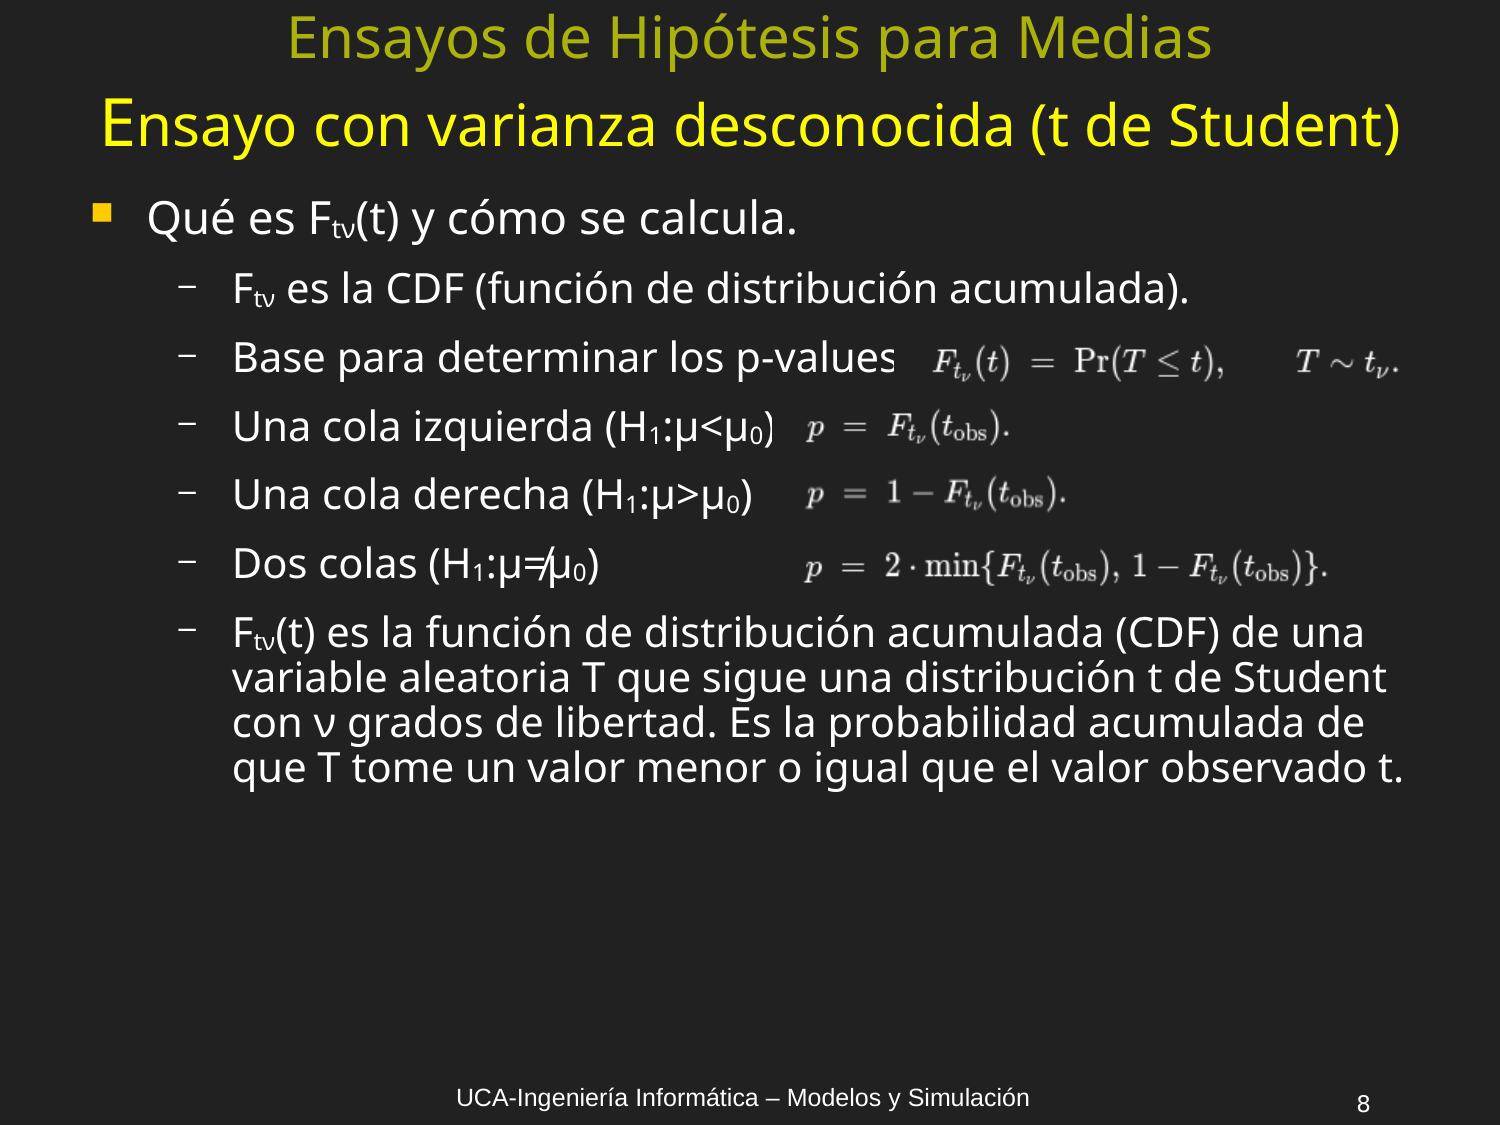

# Ensayos de Hipótesis para Medias Ensayo con varianza desconocida (t de Student)
Qué es Ftν(t) y cómo se calcula.
Ftν es la CDF (función de distribución acumulada).
Base para determinar los p-values:
Una cola izquierda (H1:μ<μ0)
Una cola derecha (H1:μ>μ0)
Dos colas (H1:μ≠μ0)
Ftν(t) es la función de distribución acumulada (CDF) de una variable aleatoria T que sigue una distribución t de Student con ν grados de libertad. Es la probabilidad acumulada de que T tome un valor menor o igual que el valor observado t.